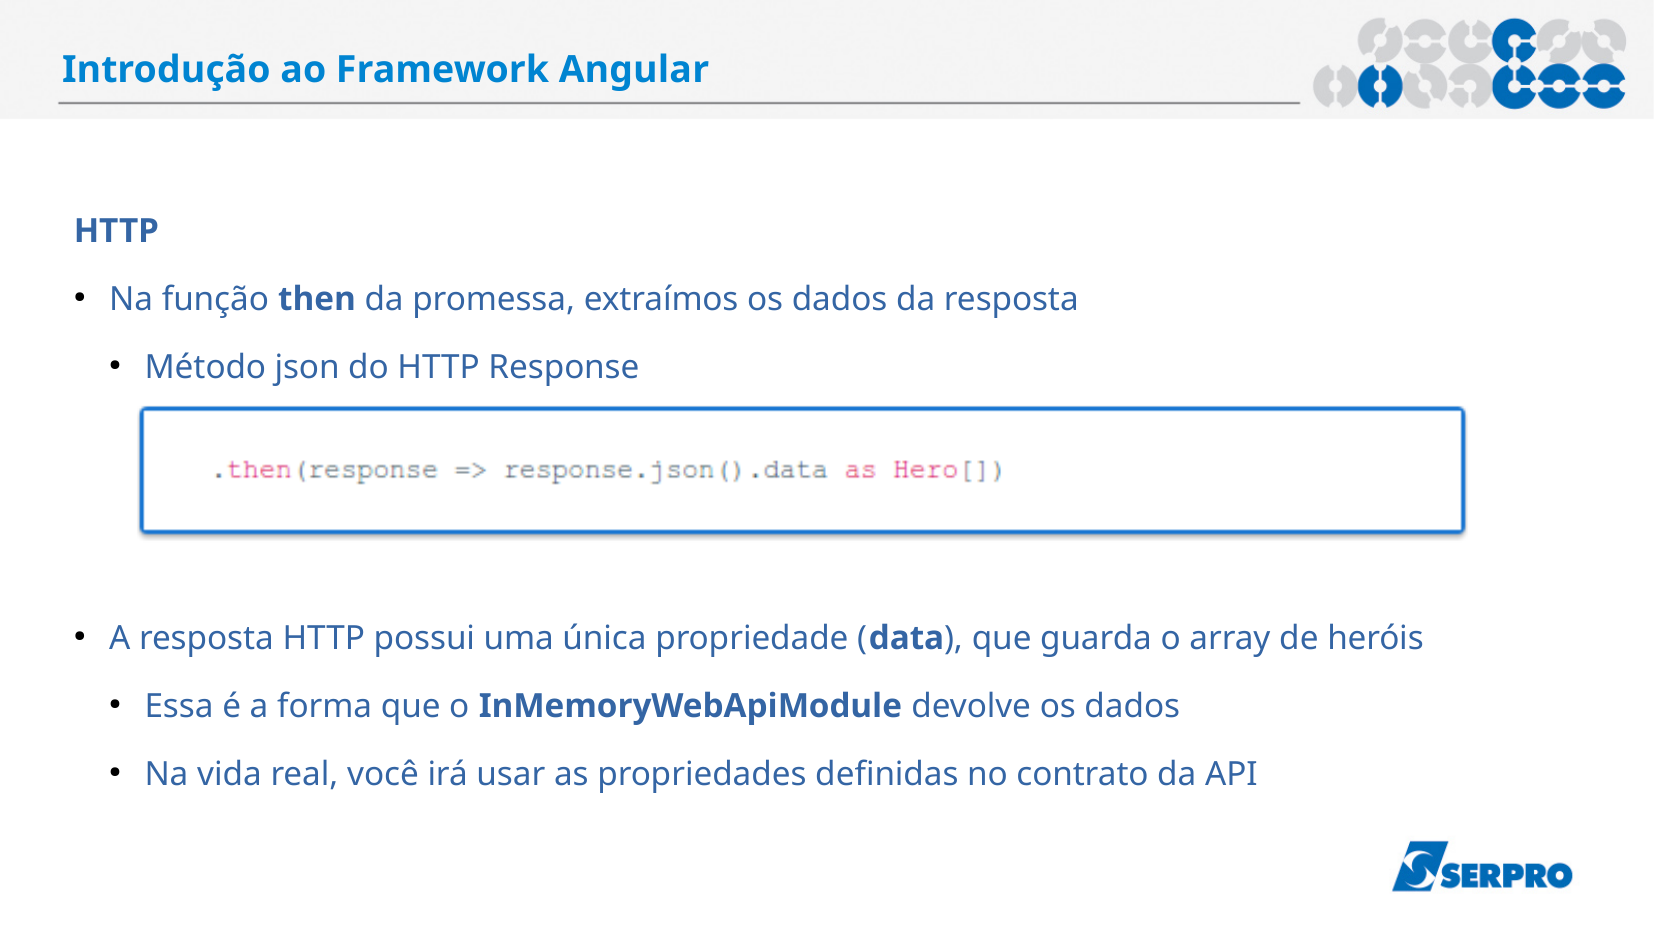

Introdução ao Framework Angular
HTTP
Na função then da promessa, extraímos os dados da resposta
Método json do HTTP Response
A resposta HTTP possui uma única propriedade (data), que guarda o array de heróis
Essa é a forma que o InMemoryWebApiModule devolve os dados
Na vida real, você irá usar as propriedades definidas no contrato da API